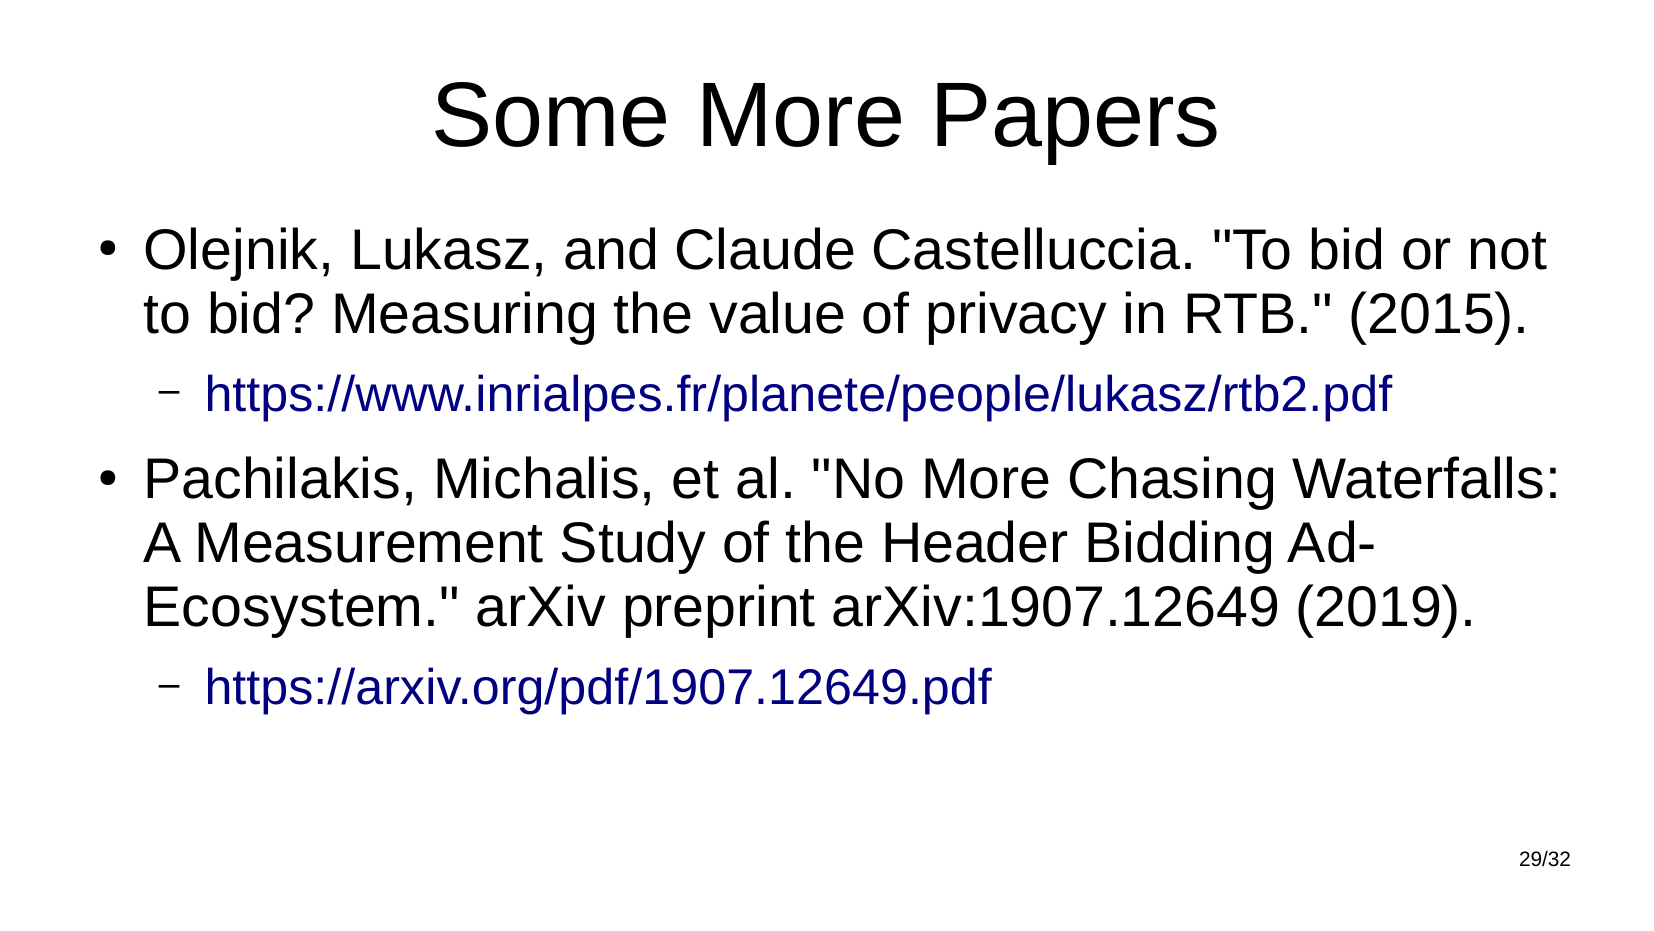

# Some More Papers
Olejnik, Lukasz, and Claude Castelluccia. "To bid or not to bid? Measuring the value of privacy in RTB." (2015).
https://www.inrialpes.fr/planete/people/lukasz/rtb2.pdf
Pachilakis, Michalis, et al. "No More Chasing Waterfalls: A Measurement Study of the Header Bidding Ad-Ecosystem." arXiv preprint arXiv:1907.12649 (2019).
https://arxiv.org/pdf/1907.12649.pdf
29